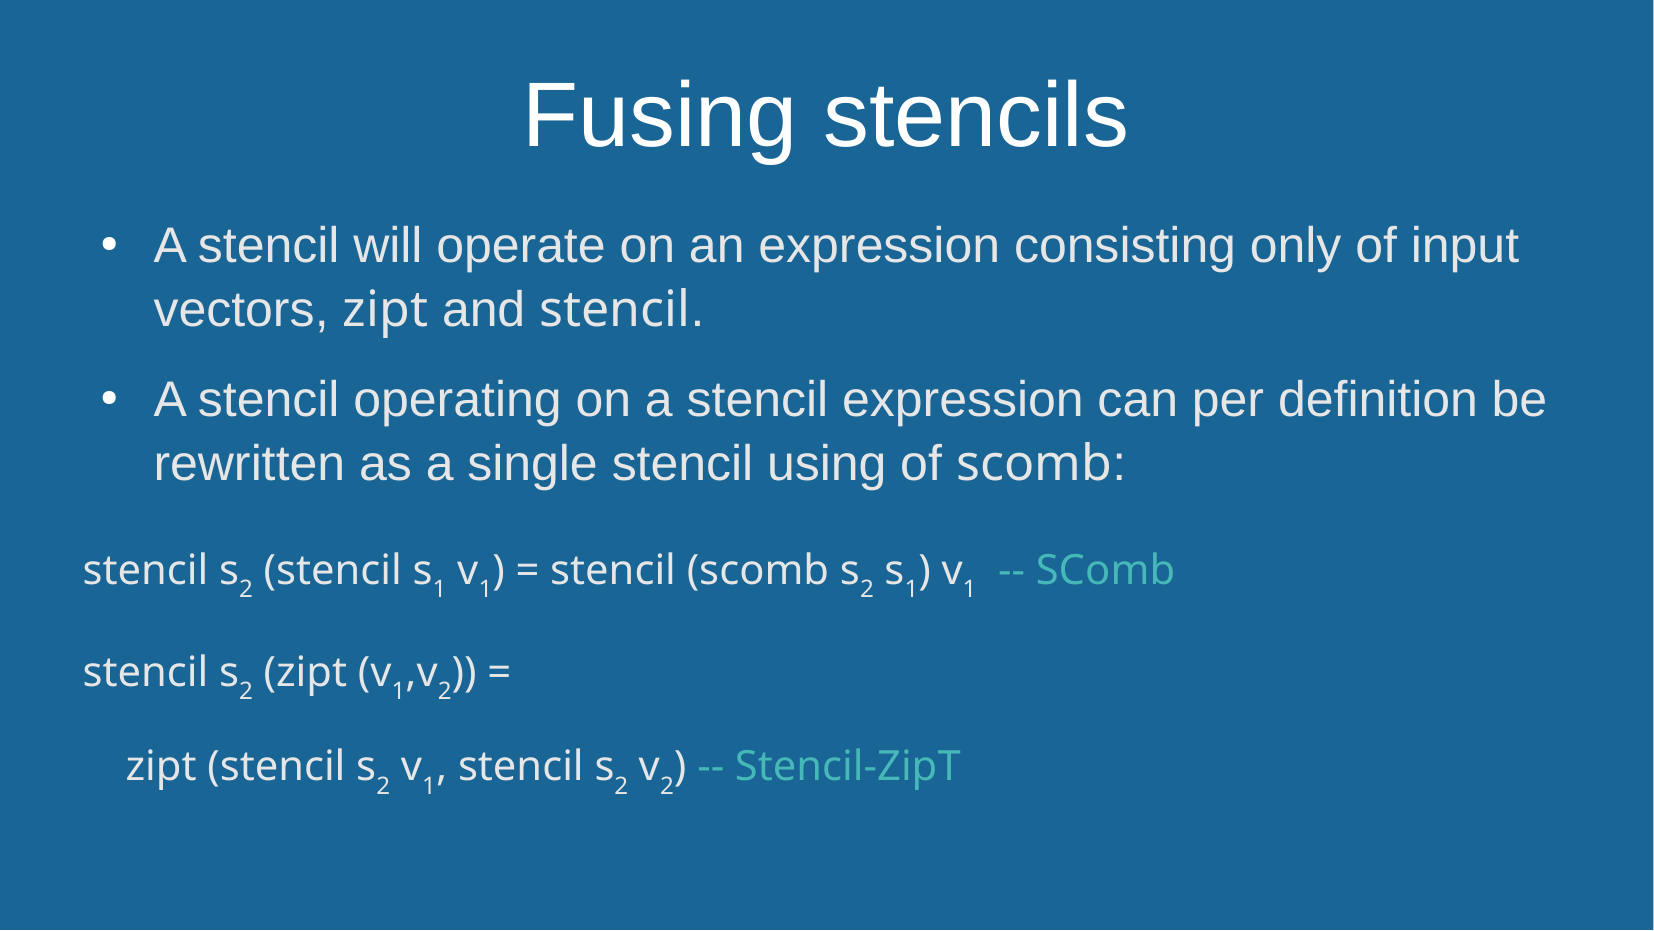

# Fusing stencils
A stencil will operate on an expression consisting only of input vectors, zipt and stencil.
A stencil operating on a stencil expression can per definition be rewritten as a single stencil using of scomb:
﻿stencil s2 (stencil s1 v1) = stencil (scomb s2 s1) v1 -- SComb
﻿stencil s2 (zipt (v1,v2)) =
 zipt (stencil s2 v1, stencil s2 v2) -- Stencil-ZipT